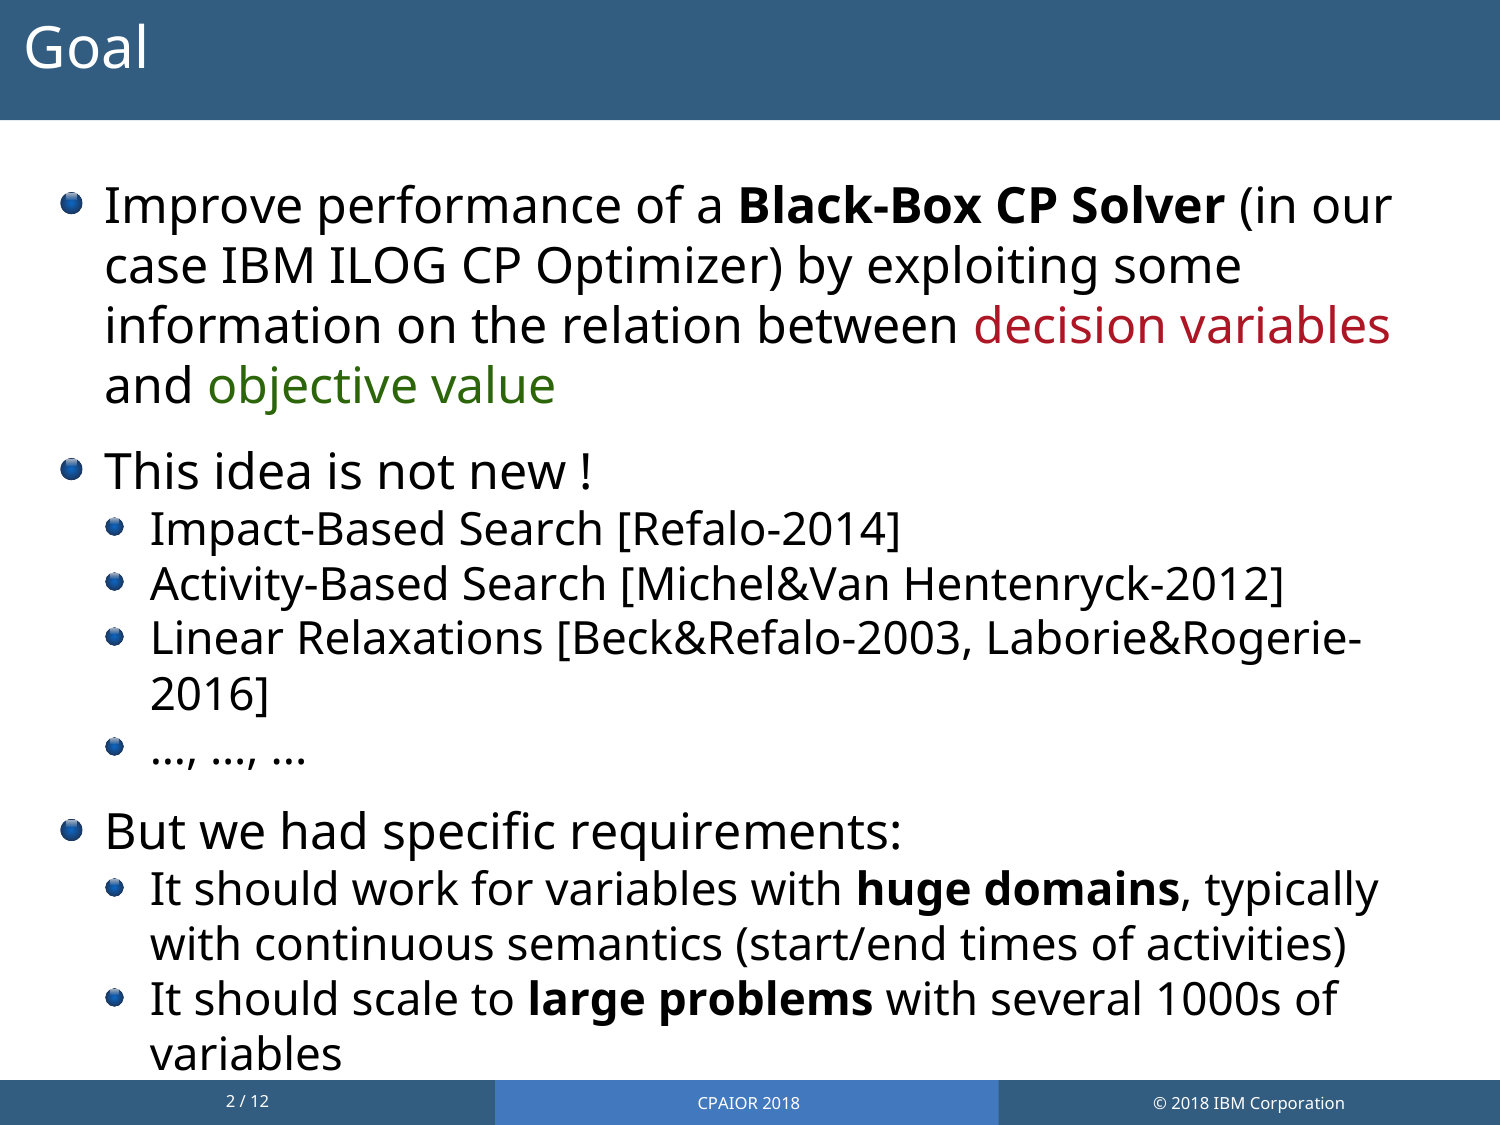

# Goal
Improve performance of a Black-Box CP Solver (in our case IBM ILOG CP Optimizer) by exploiting some information on the relation between decision variables and objective value
This idea is not new !
Impact-Based Search [Refalo-2014]
Activity-Based Search [Michel&Van Hentenryck-2012]
Linear Relaxations [Beck&Refalo-2003, Laborie&Rogerie-2016]
…, …, ...
But we had specific requirements:
It should work for variables with huge domains, typically with continuous semantics (start/end times of activities)
It should scale to large problems with several 1000s of variables